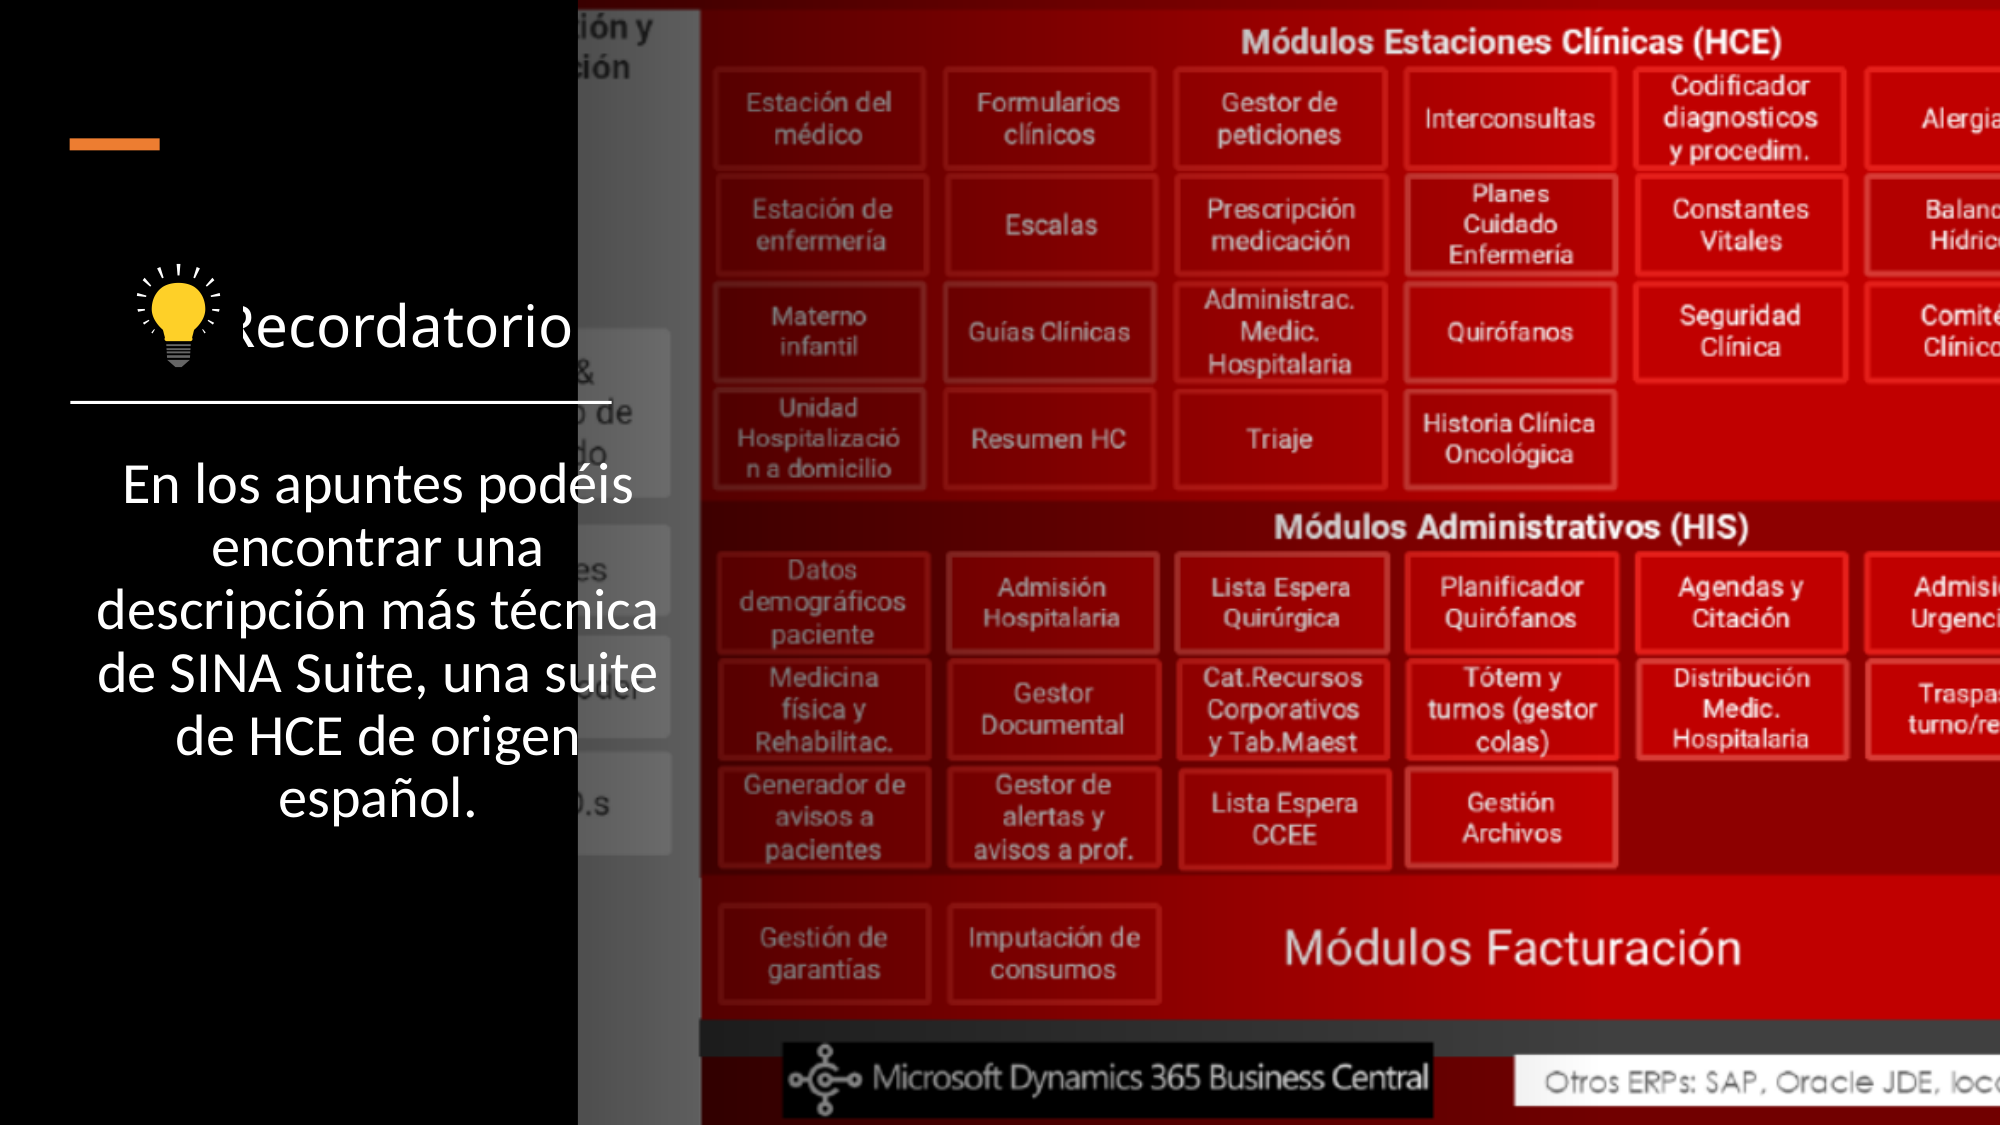

# Recordatorio
En los apuntes podéis encontrar una descripción más técnica de SINA Suite, una suite de HCE de origen español.